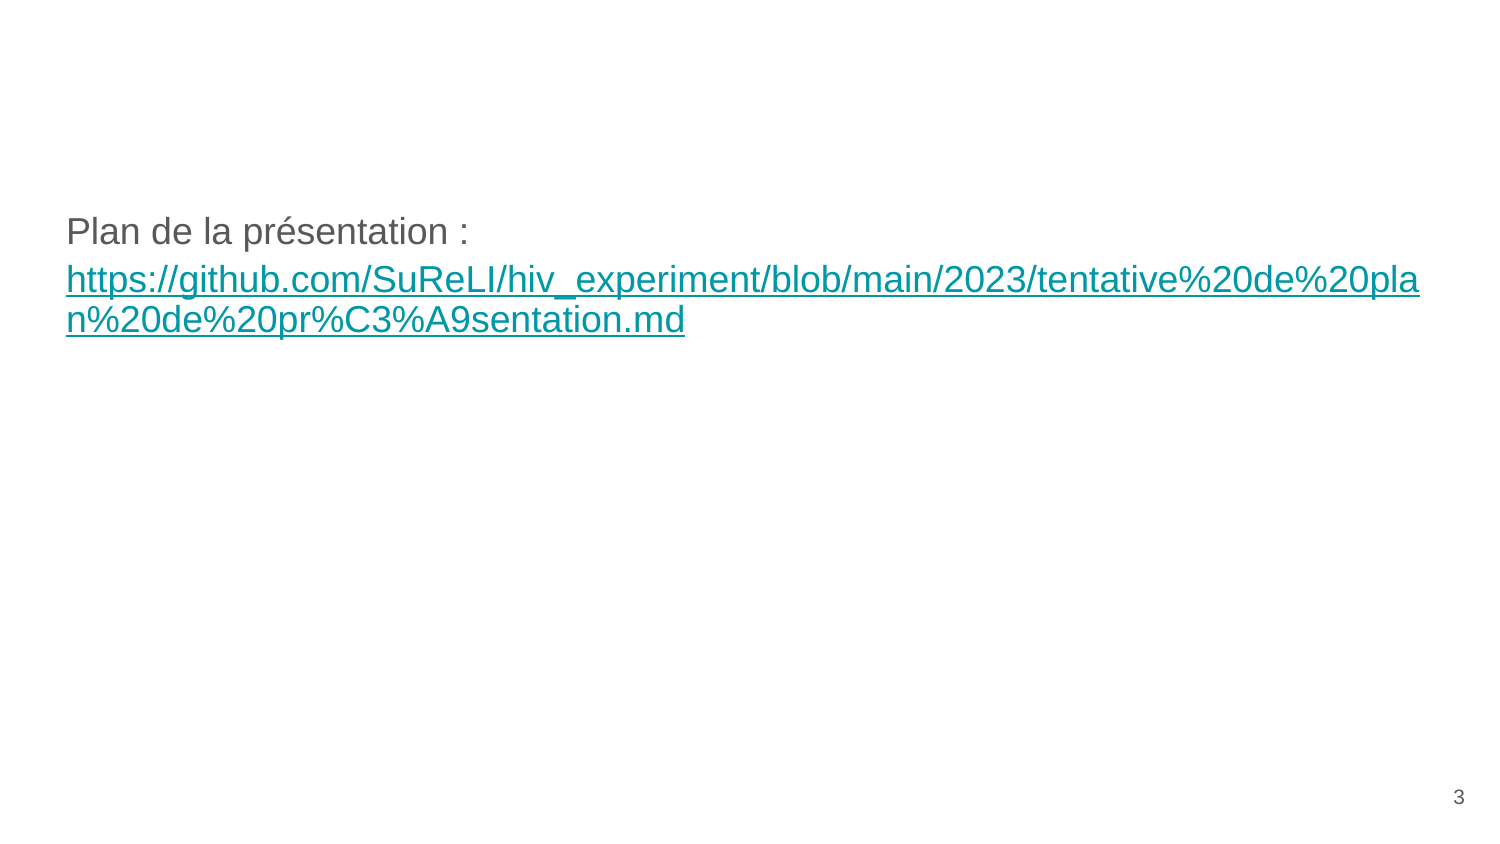

#
Plan de la présentation : https://github.com/SuReLI/hiv_experiment/blob/main/2023/tentative%20de%20plan%20de%20pr%C3%A9sentation.md
3